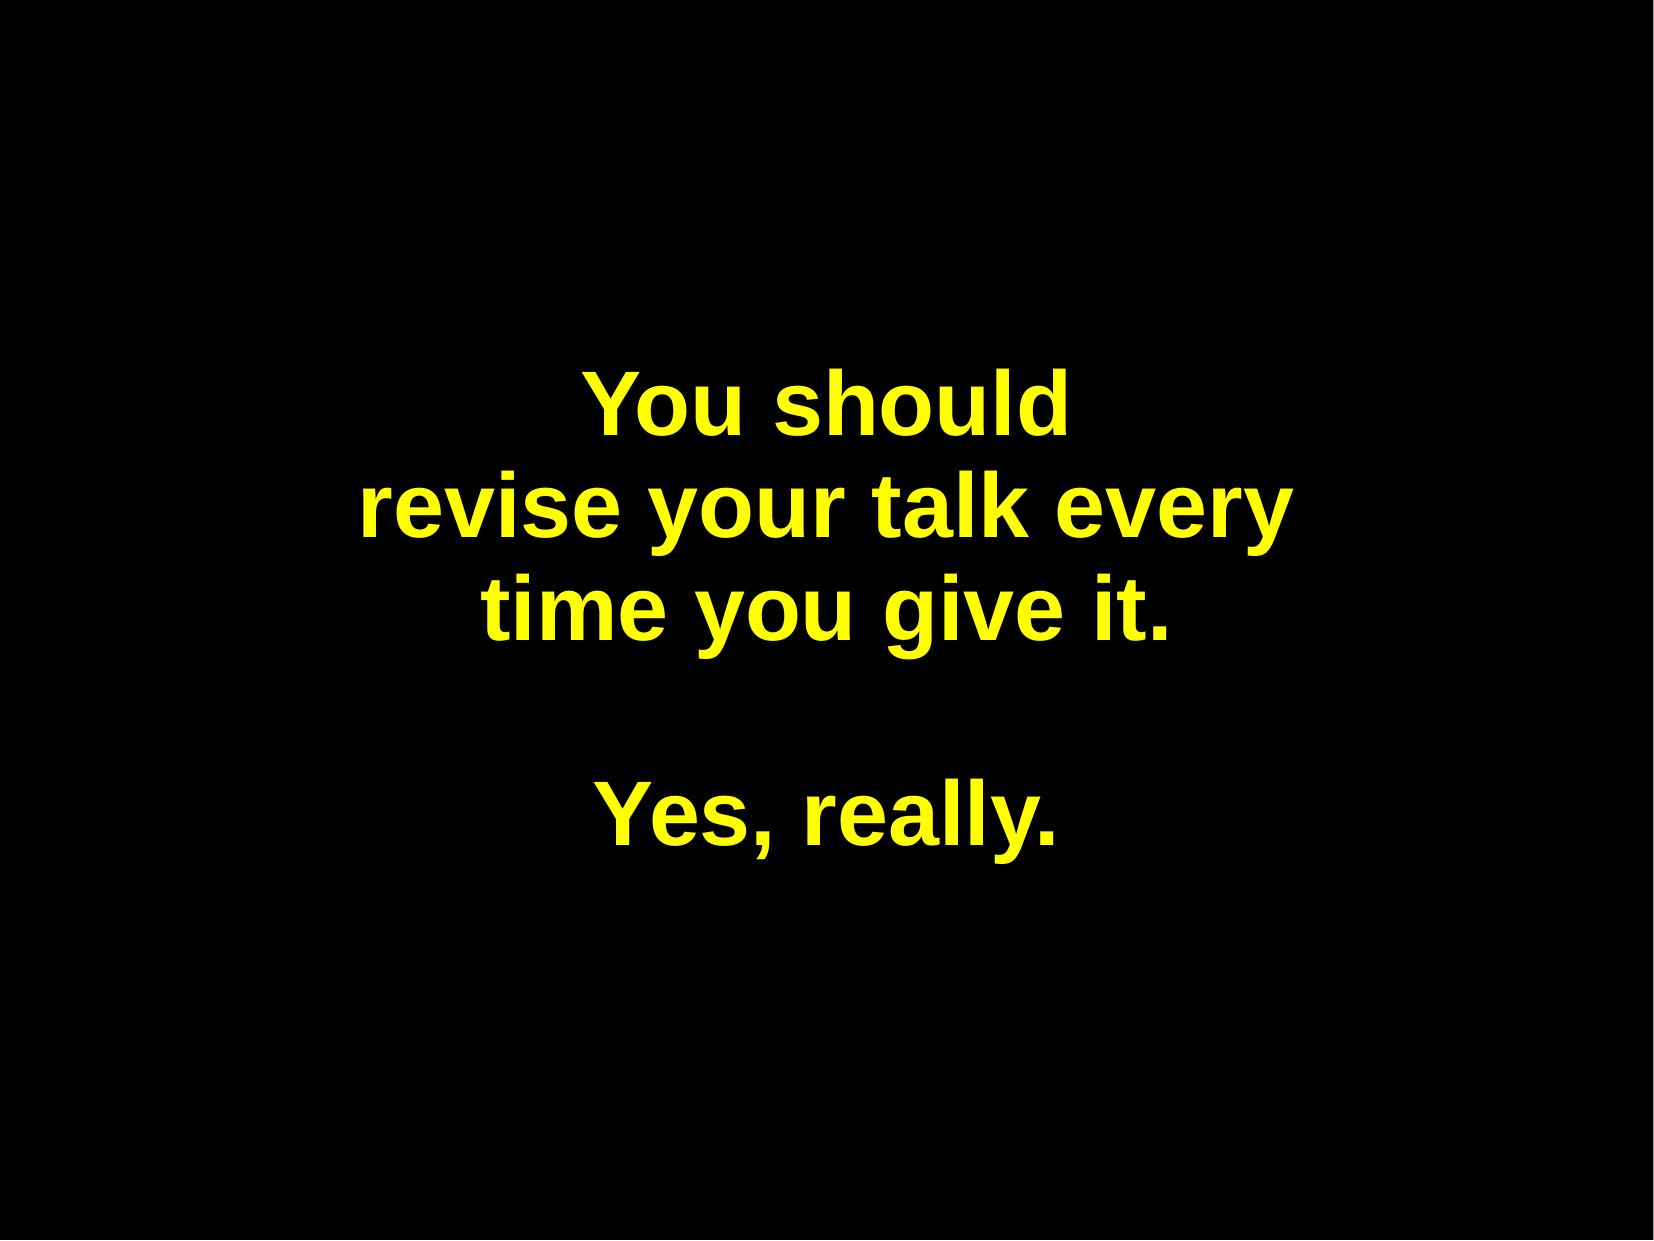

# You should revise your talk every time you give it. Yes, really.